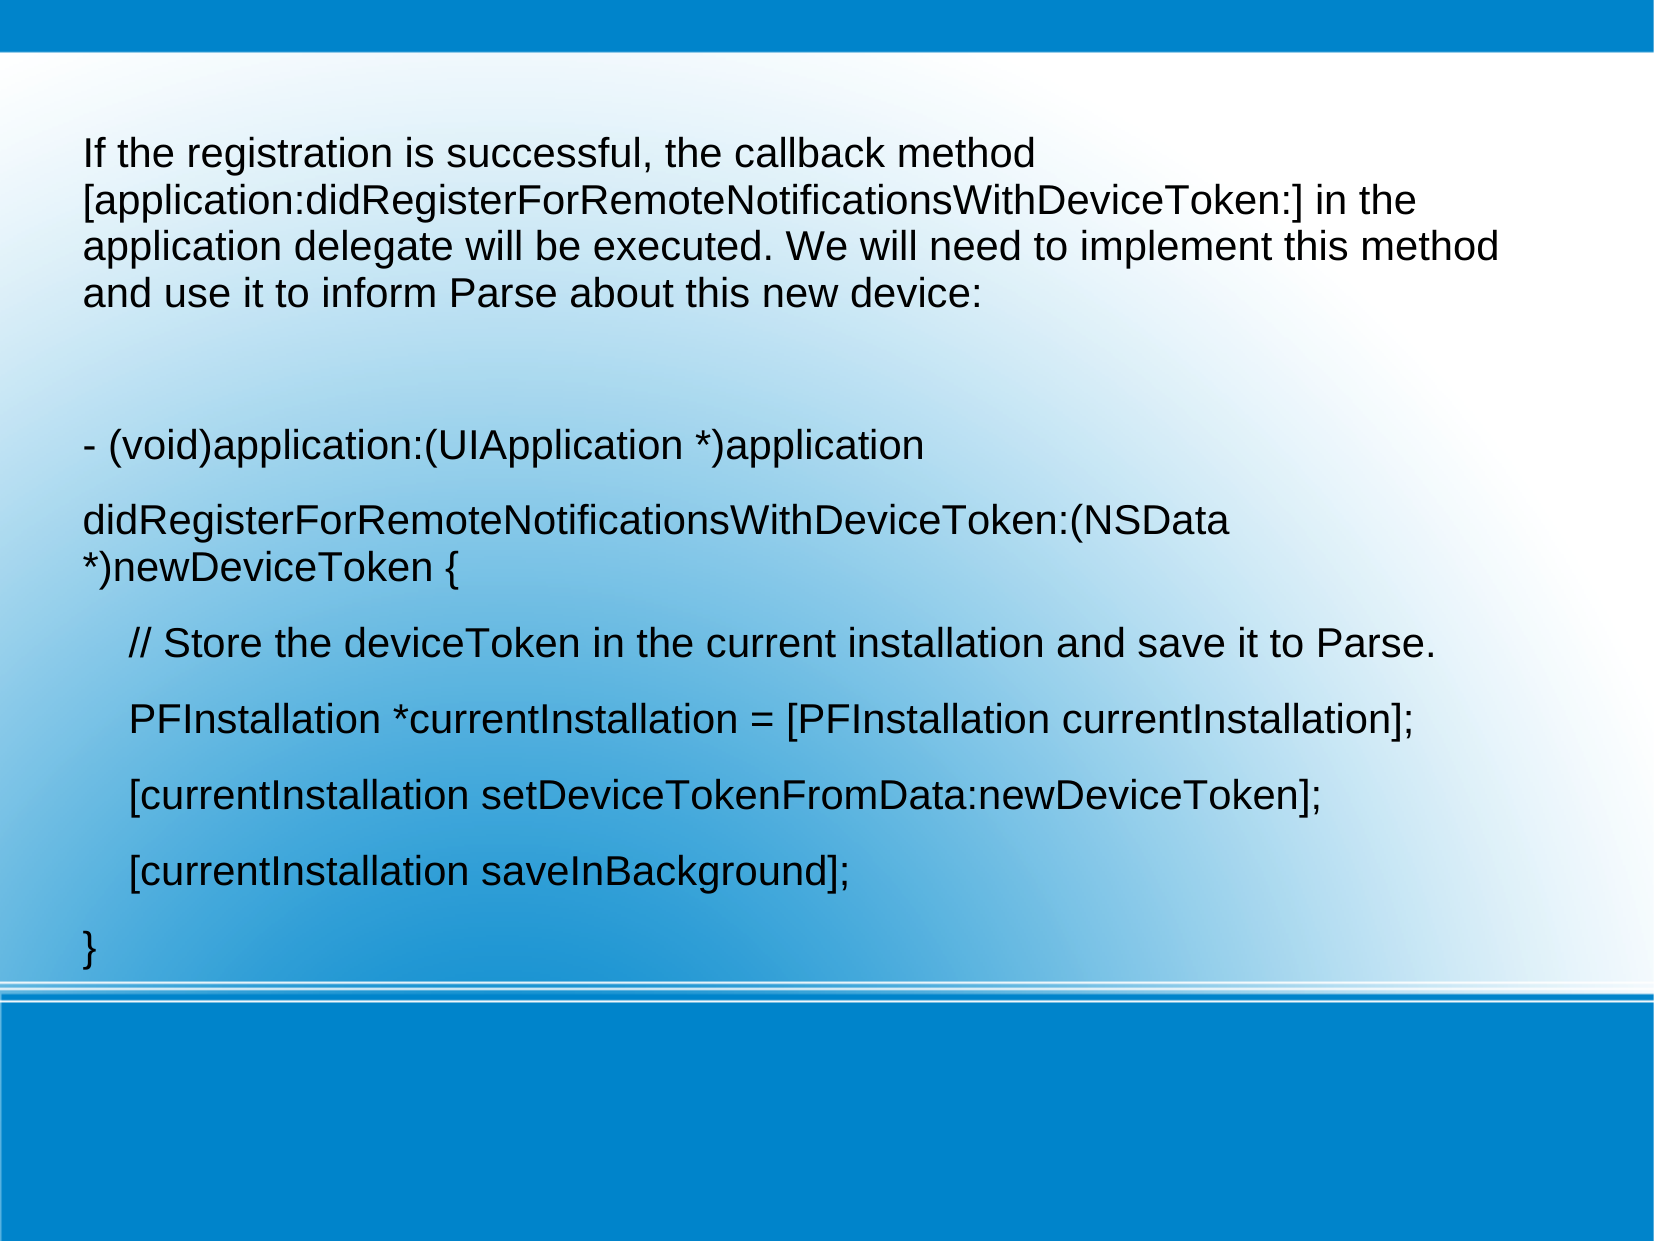

# If the registration is successful, the callback method [application:didRegisterForRemoteNotificationsWithDeviceToken:] in the application delegate will be executed. We will need to implement this method and use it to inform Parse about this new device:
- (void)application:(UIApplication *)application
didRegisterForRemoteNotificationsWithDeviceToken:(NSData *)newDeviceToken {
 // Store the deviceToken in the current installation and save it to Parse.
 PFInstallation *currentInstallation = [PFInstallation currentInstallation];
 [currentInstallation setDeviceTokenFromData:newDeviceToken];
 [currentInstallation saveInBackground];
}